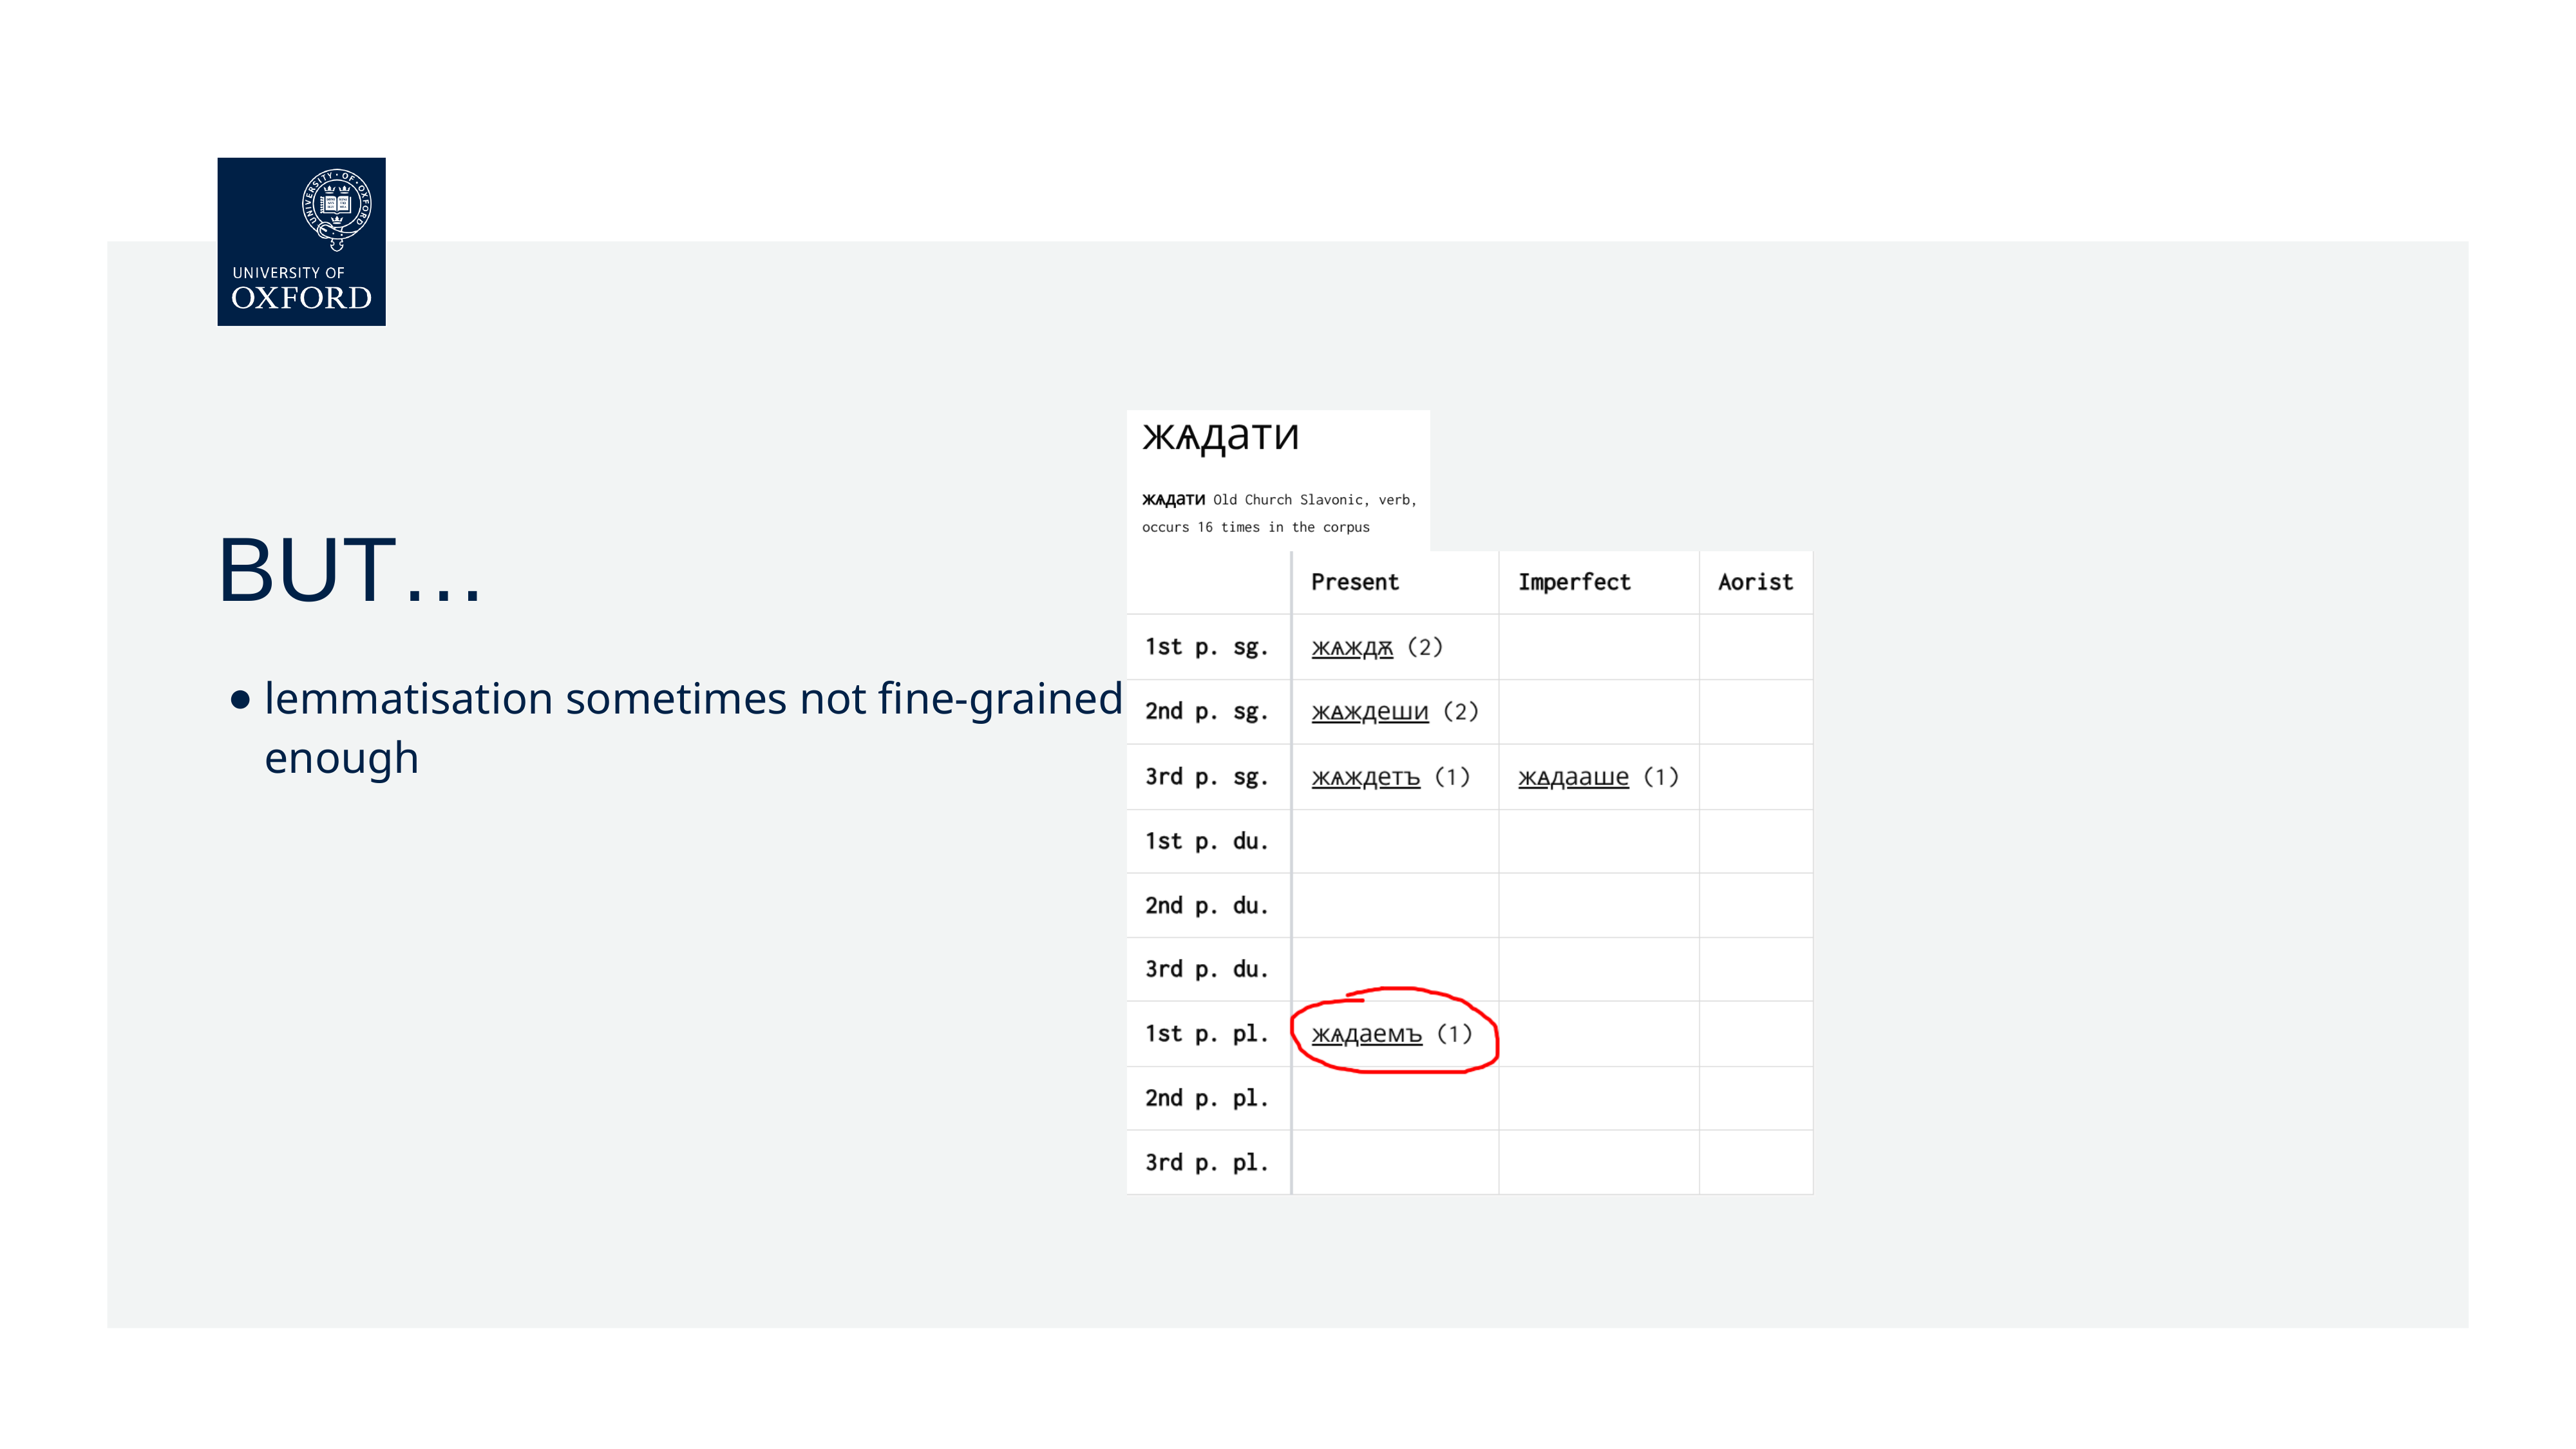

# BUT…
lemmatisation sometimes not fine-grained enough